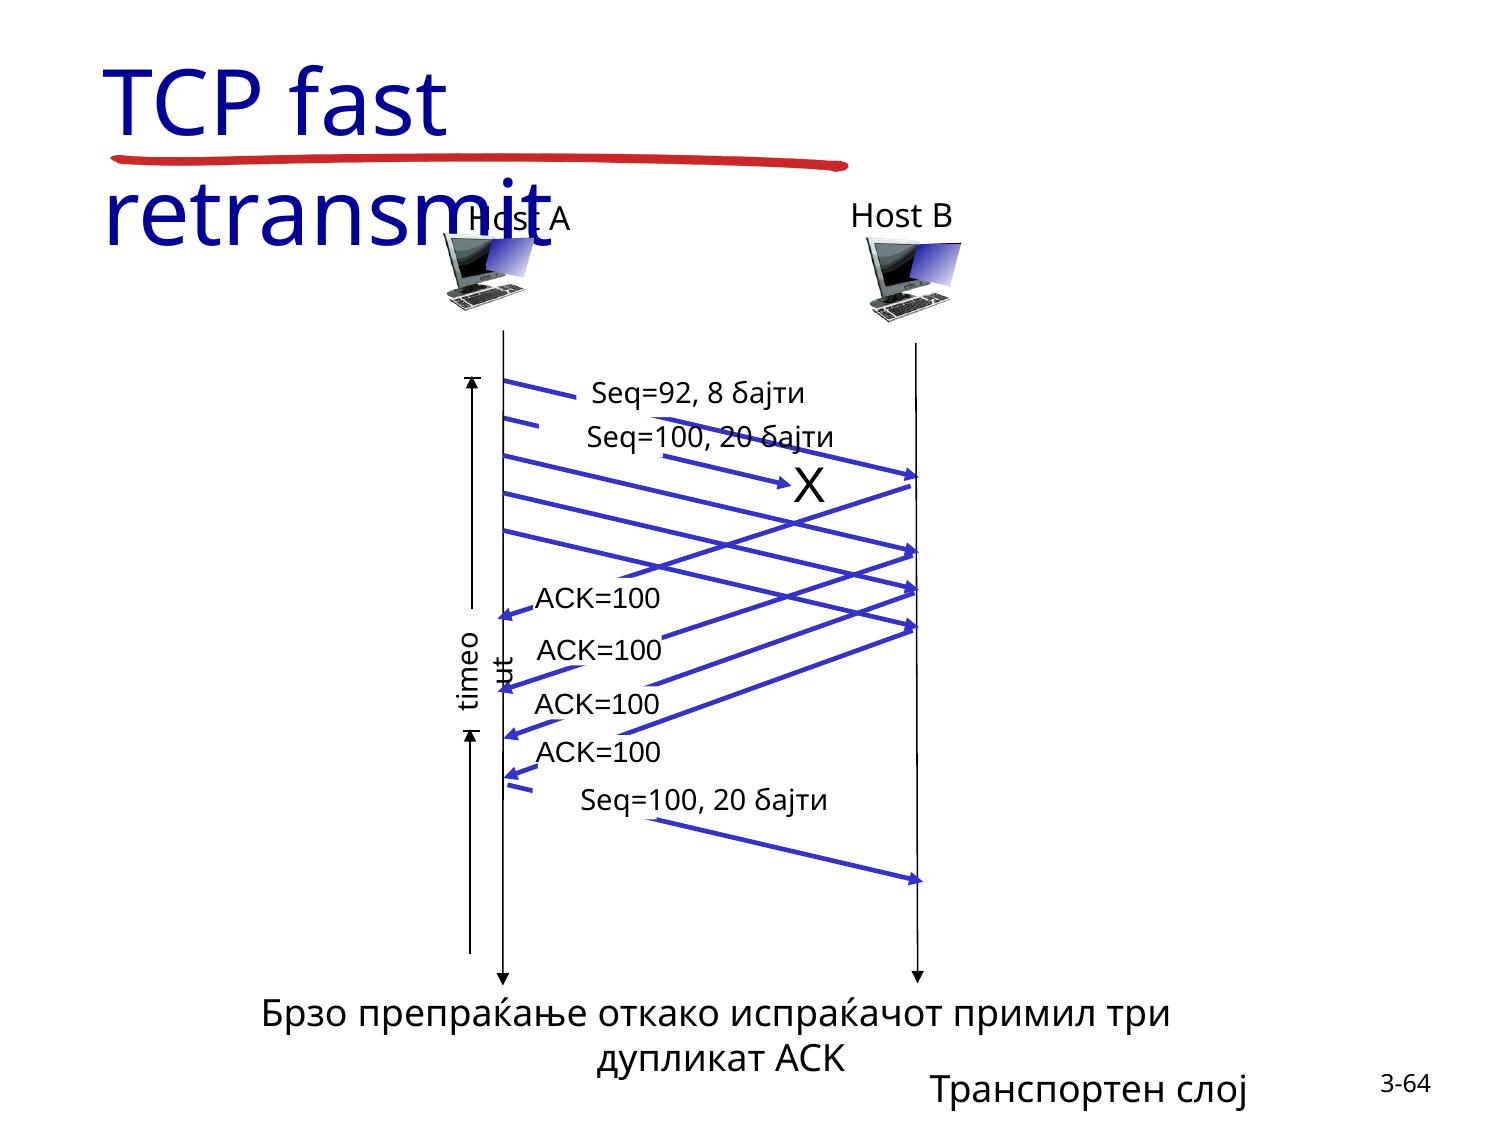

# TCP fast retransmit
Host B
Host A
Seq=92, 8 бајти
timeout
Seq=100, 20 бајти
X
ACK=100
ACK=100
ACK=100
ACK=100
Seq=100, 20 бајти
Брзо препраќање откако испраќачот примил три
дупликат ACK
Транспортен слој